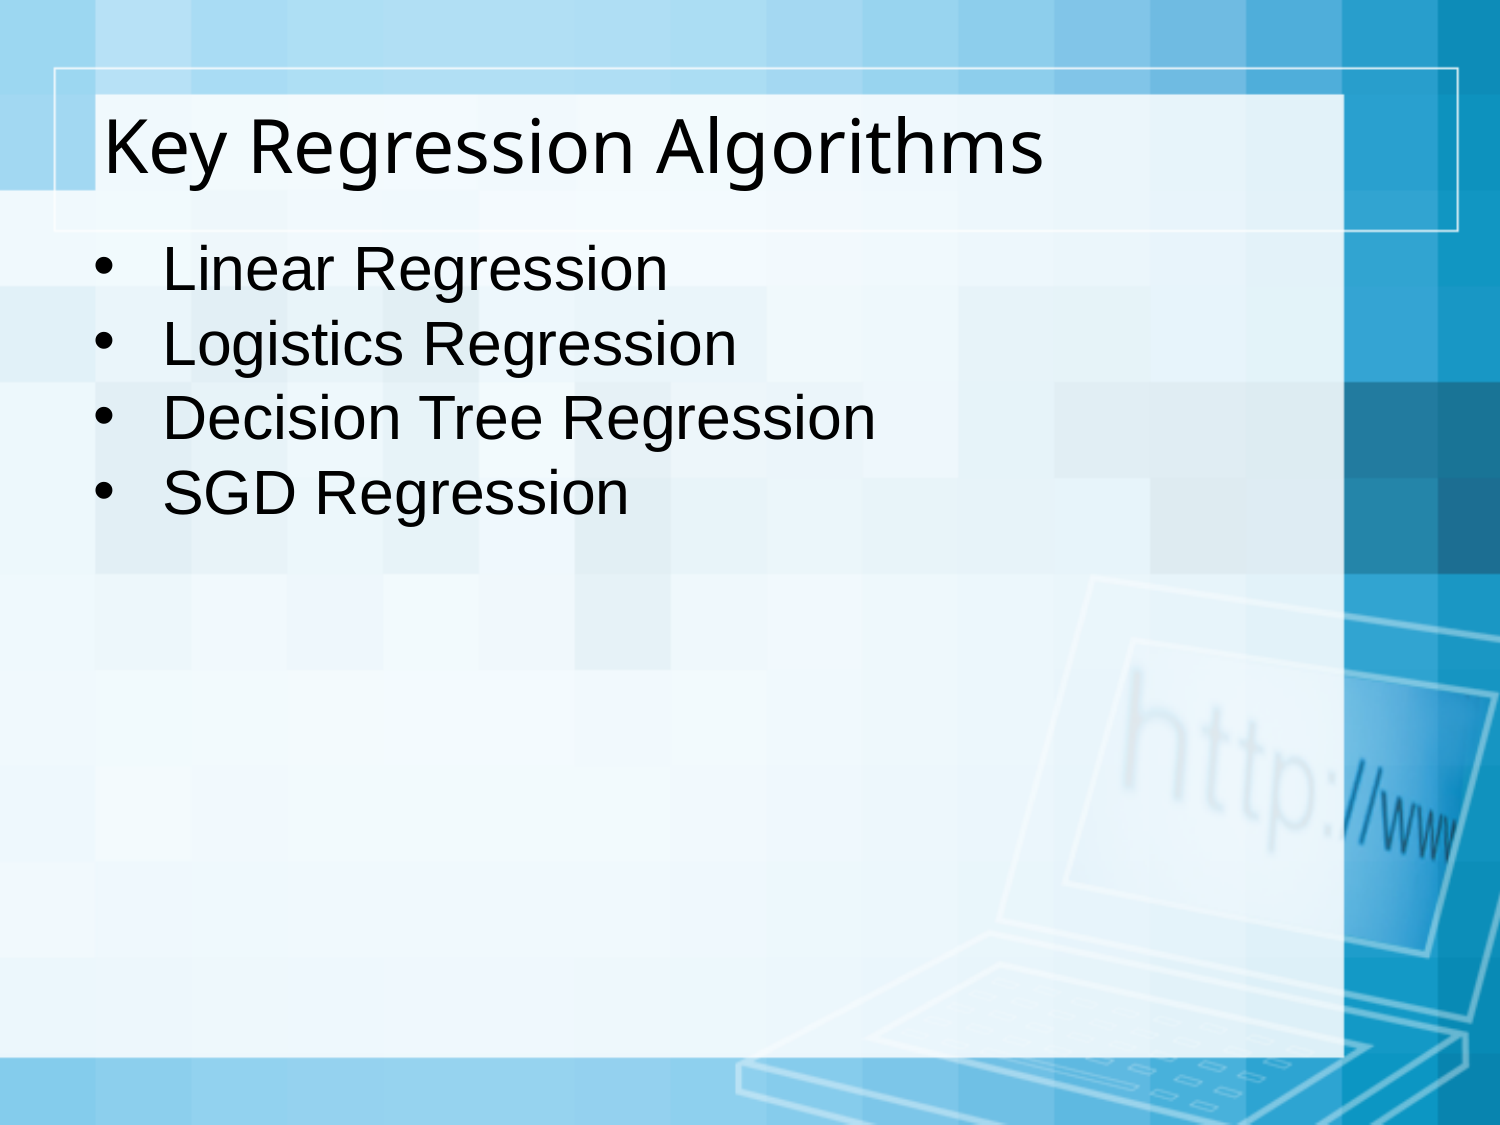

# Key Regression Algorithms
Linear Regression
Logistics Regression
Decision Tree Regression
SGD Regression